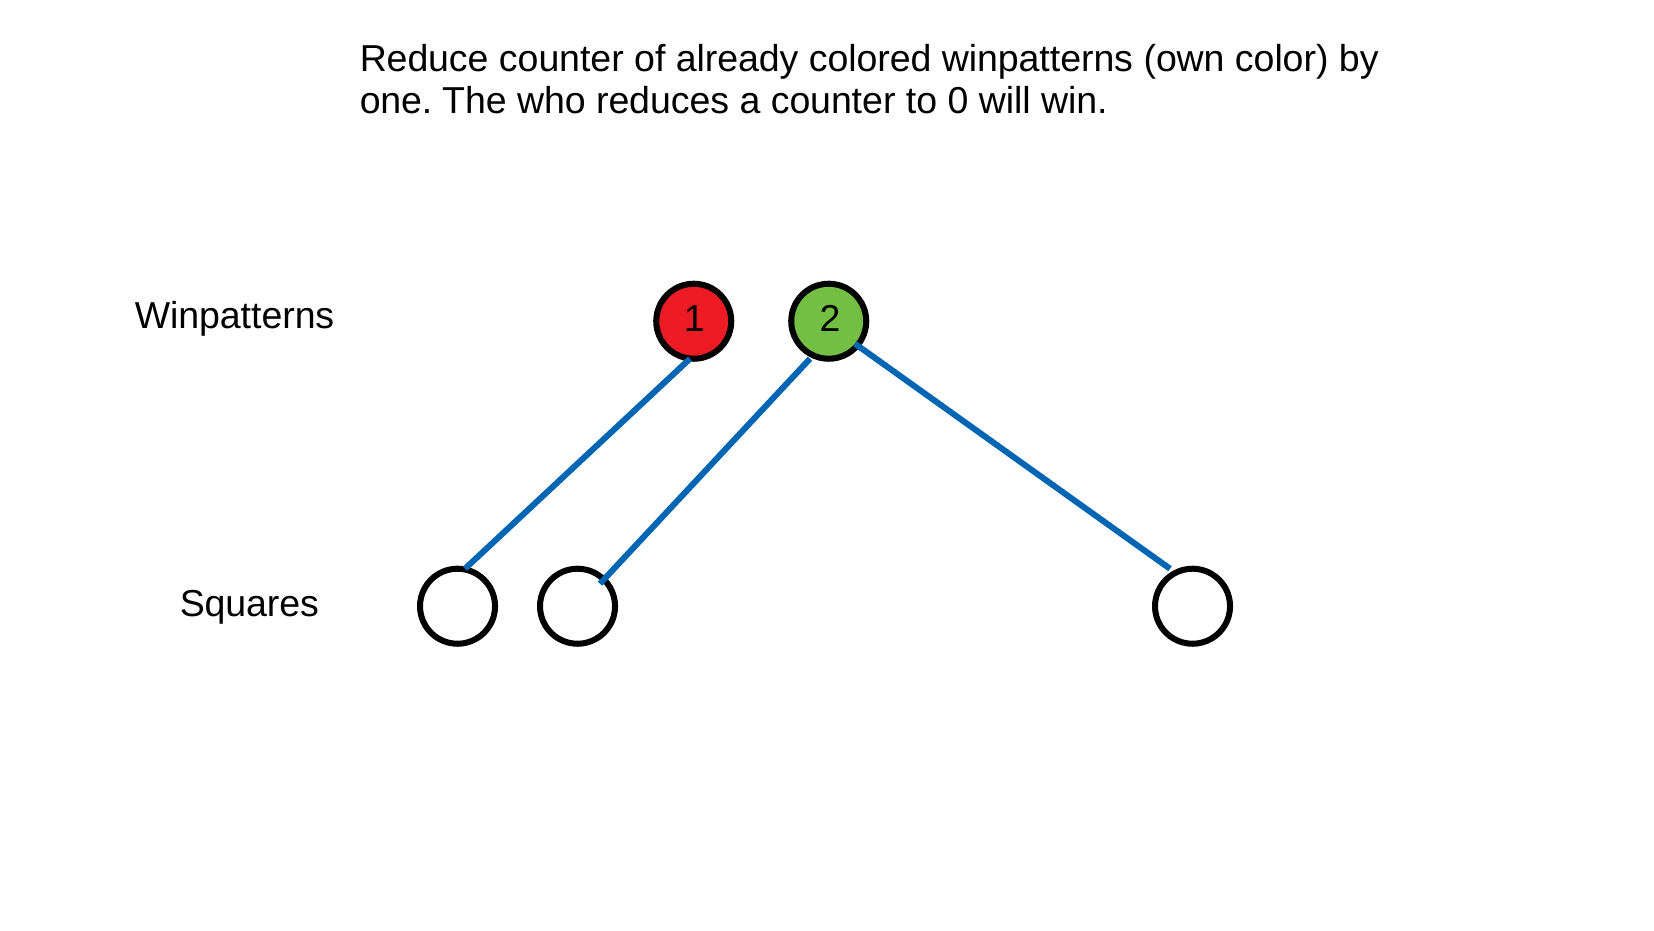

Reduce counter of already colored winpatterns (own color) by one. The who reduces a counter to 0 will win.
Winpatterns
1
2
Squares